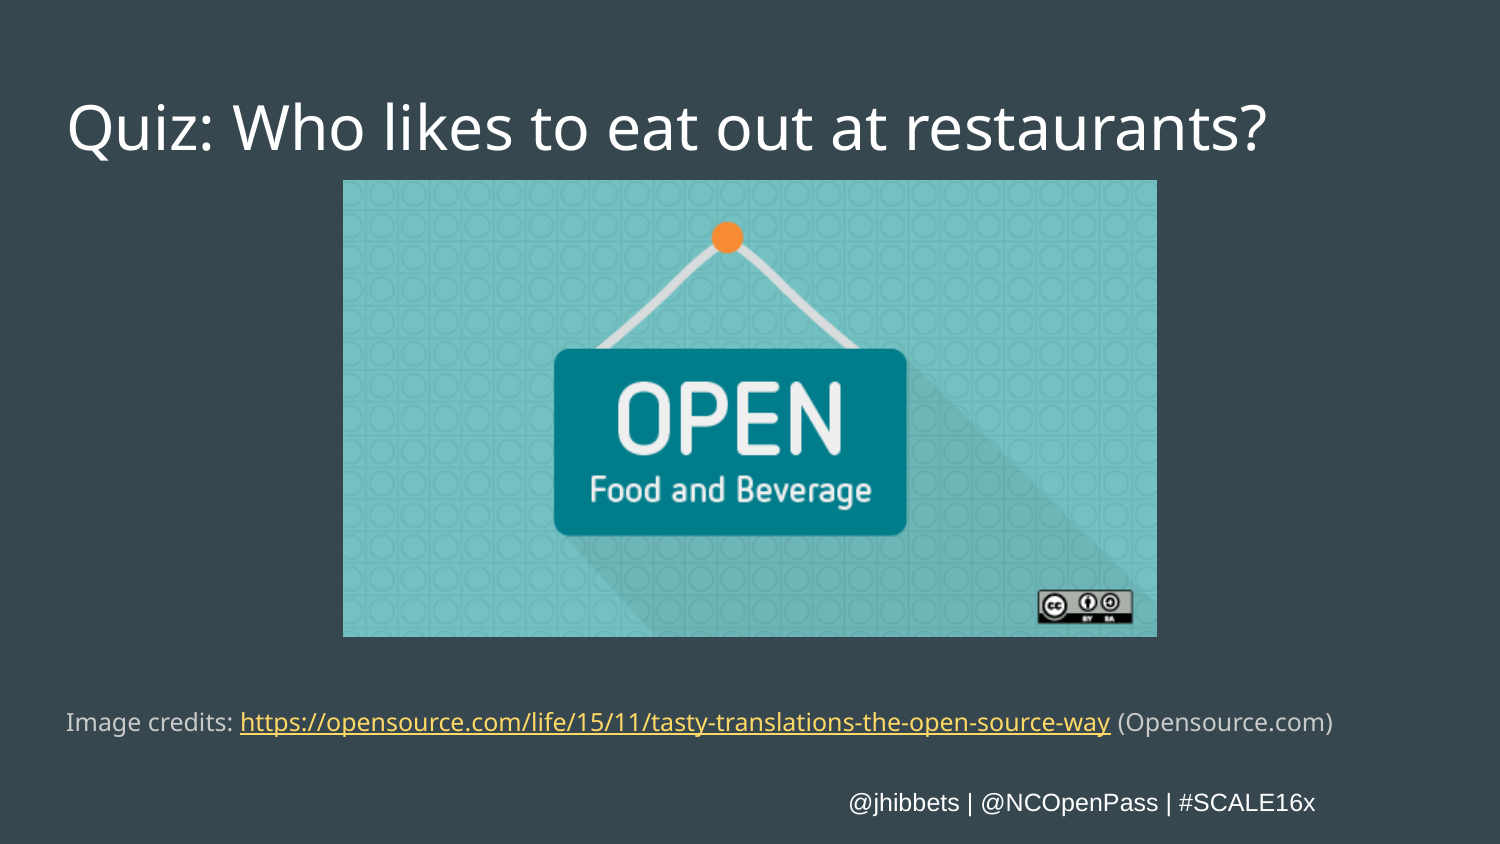

# Quiz: Who likes to eat out at restaurants?
Image credits: https://opensource.com/life/15/11/tasty-translations-the-open-source-way (Opensource.com)